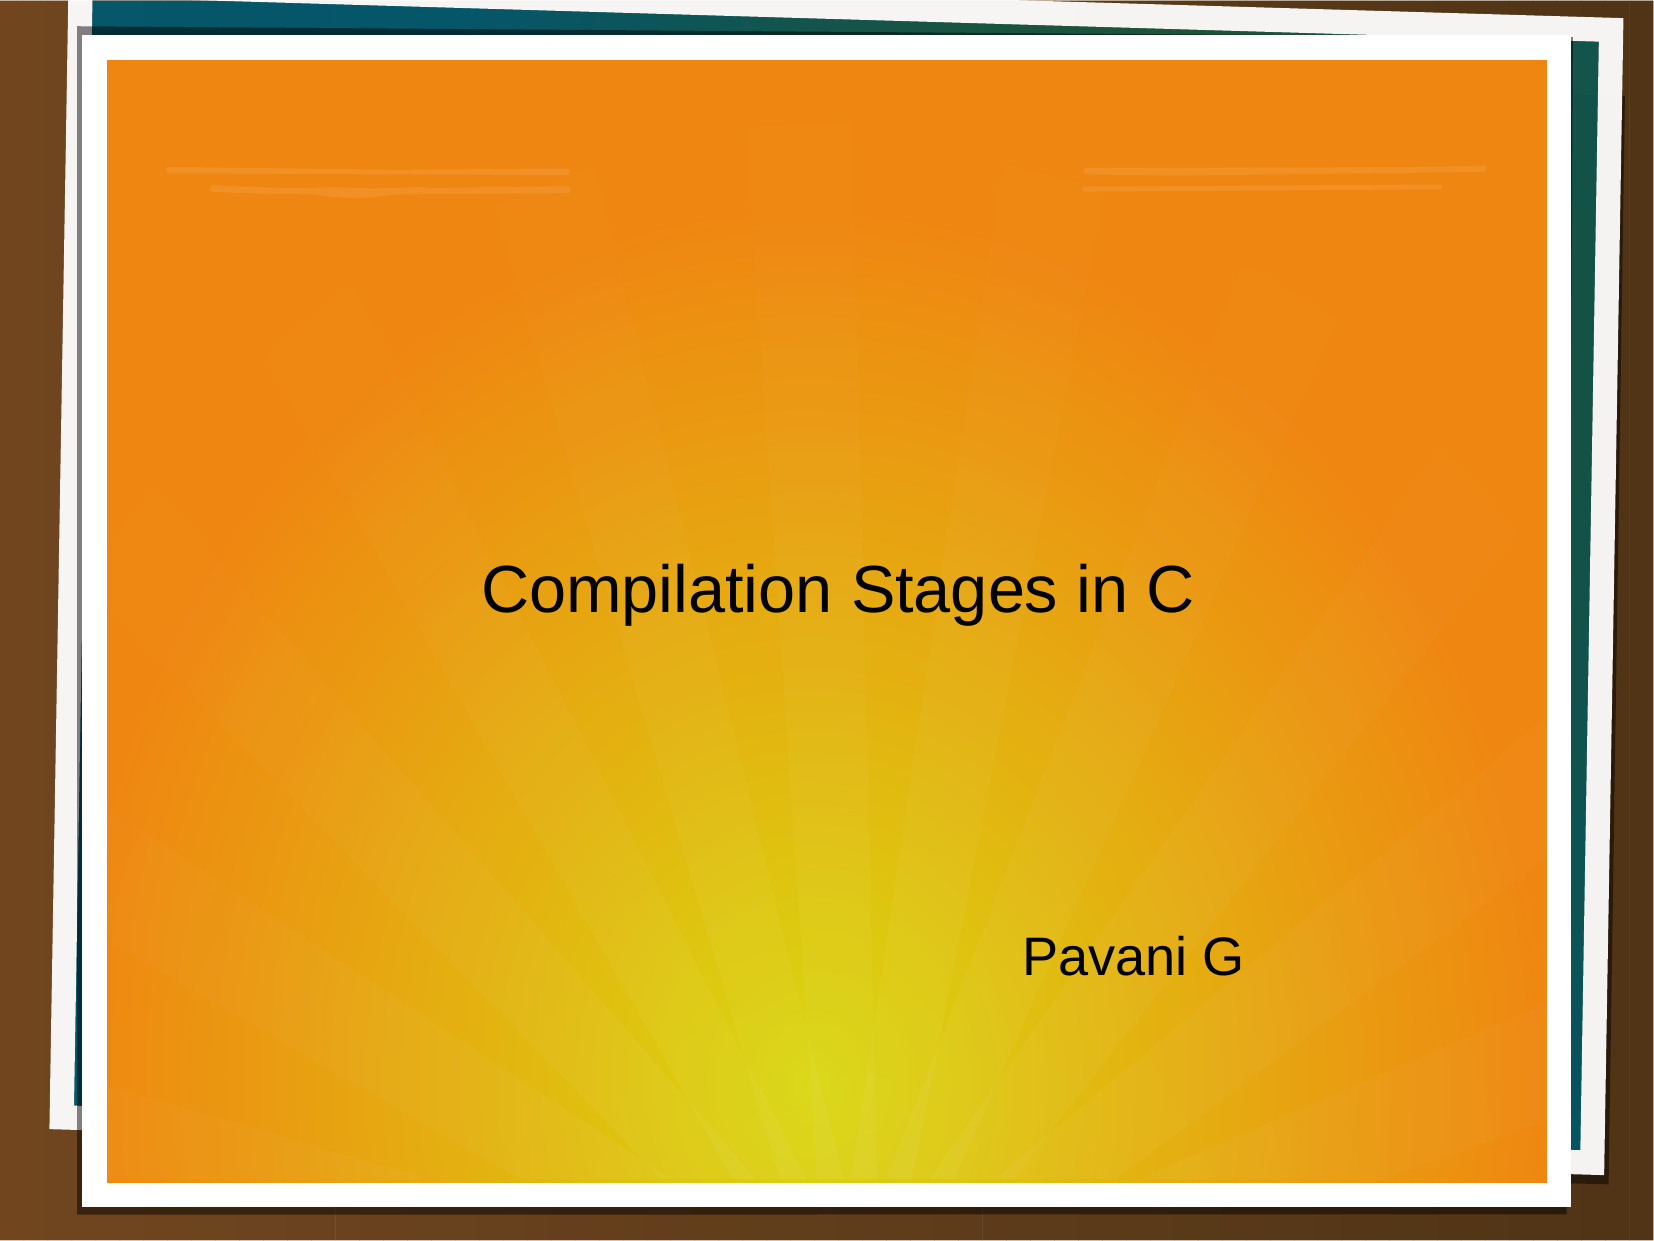

# Compilation Stages in C
								Pavani G